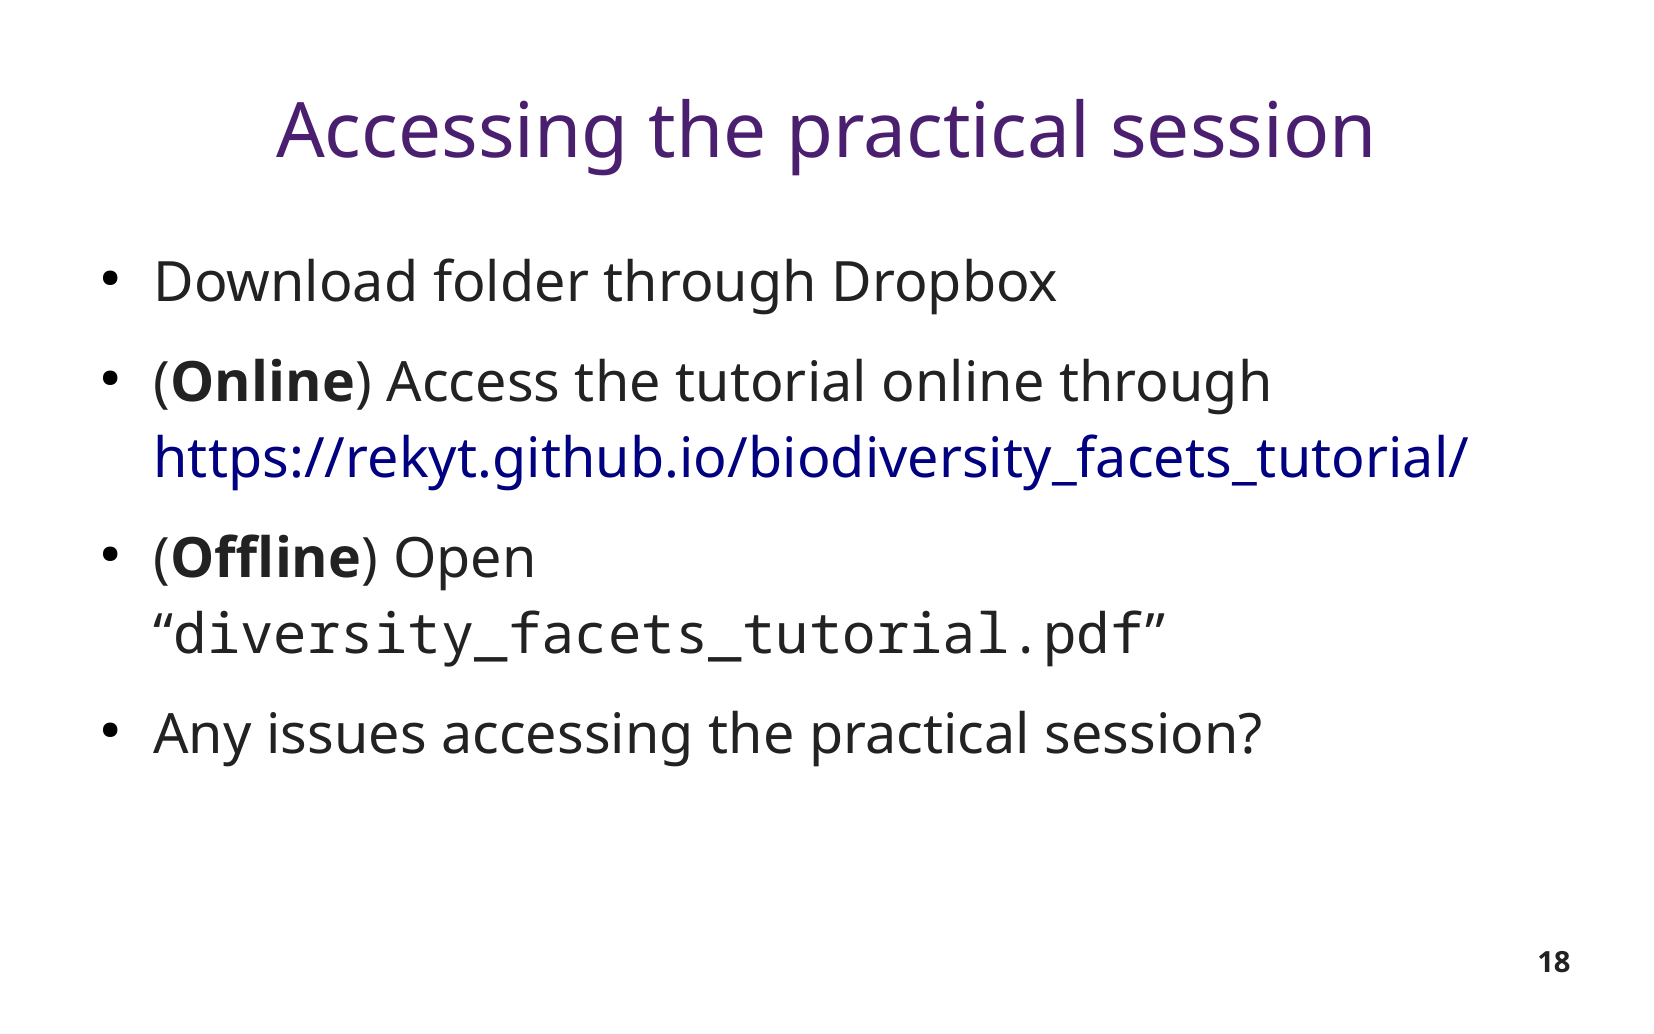

# Accessing the practical session
Download folder through Dropbox
(Online) Access the tutorial online through https://rekyt.github.io/biodiversity_facets_tutorial/
(Offline) Open “diversity_facets_tutorial.pdf”
Any issues accessing the practical session?
18